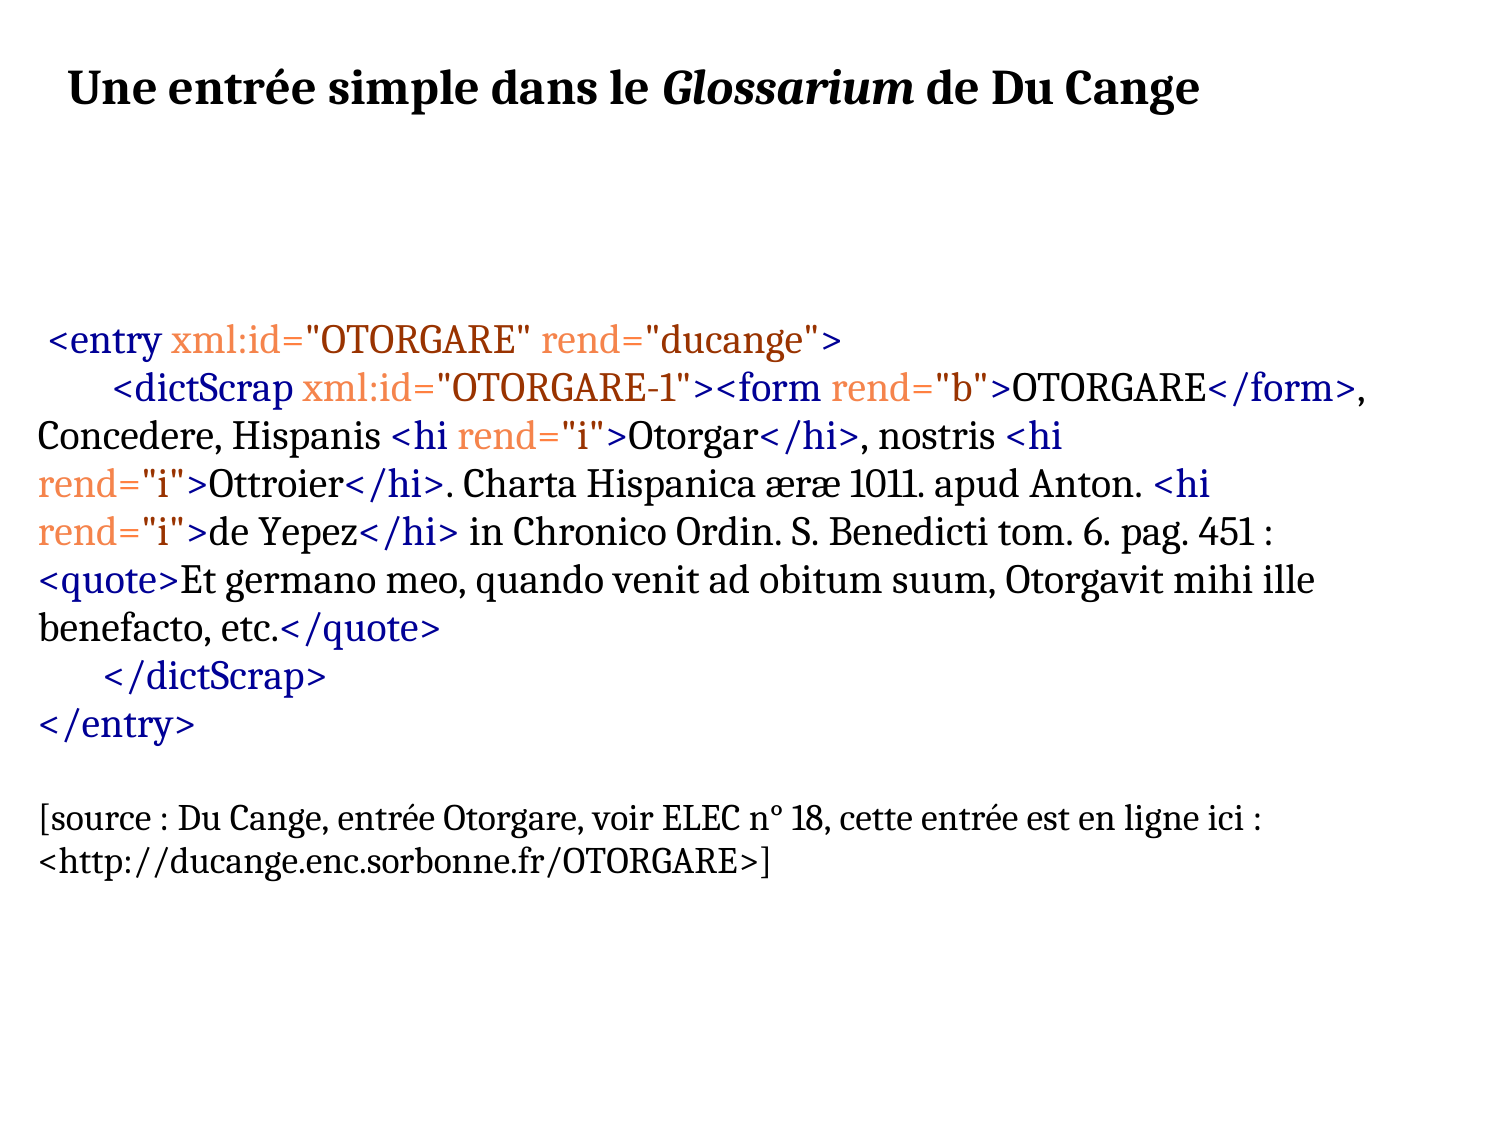

# Une entrée simple dans le Glossarium de Du Cange
 <entry xml:id="OTORGARE" rend="ducange">
 <dictScrap xml:id="OTORGARE-1"><form rend="b">OTORGARE</form>, Concedere, Hispanis <hi rend="i">Otorgar</hi>, nostris <hi rend="i">Ottroier</hi>. Charta Hispanica æræ 1011. apud Anton. <hi rend="i">de Yepez</hi> in Chronico Ordin. S. Benedicti tom. 6. pag. 451 : <quote>Et germano meo, quando venit ad obitum suum, Otorgavit mihi ille benefacto, etc.</quote>
 </dictScrap>
</entry>
[source : Du Cange, entrée Otorgare, voir ELEC n° 18, cette entrée est en ligne ici :
<http://ducange.enc.sorbonne.fr/OTORGARE>]